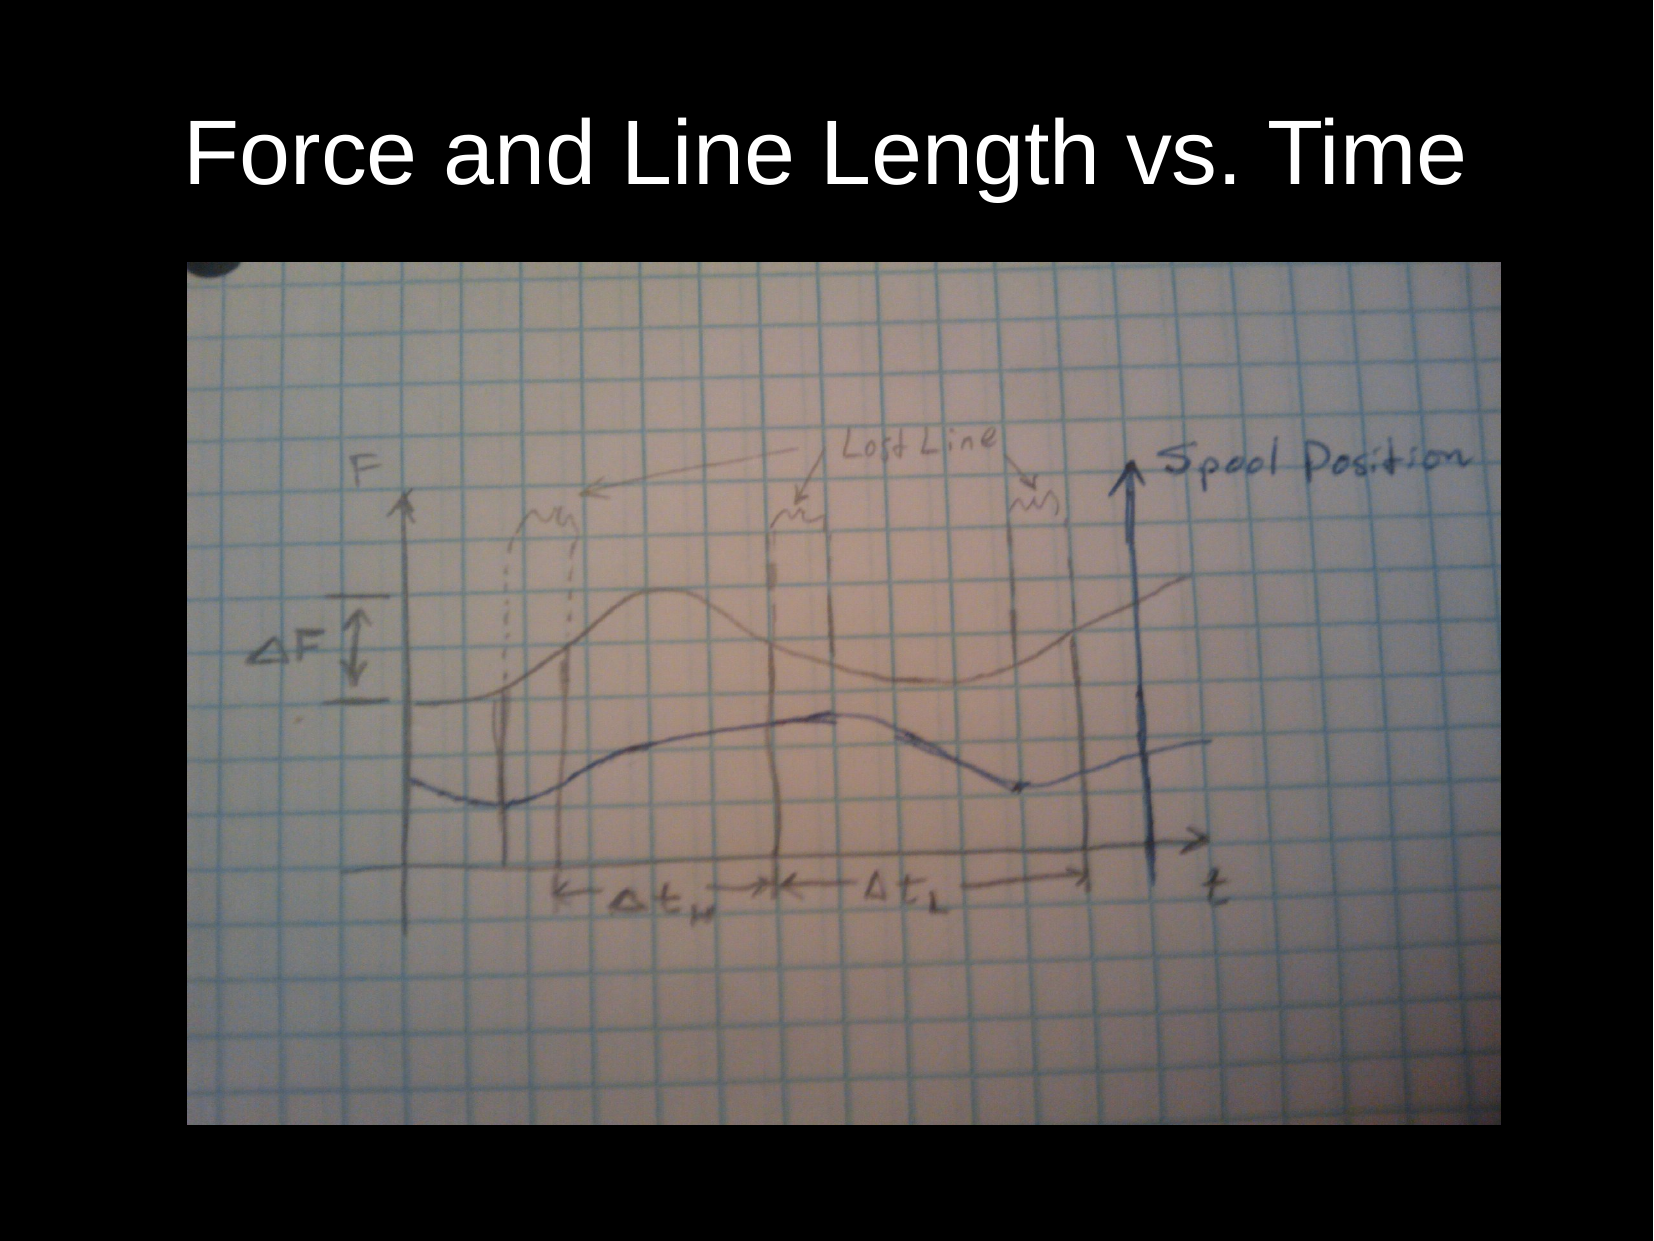

# Force and Line Length vs. Time